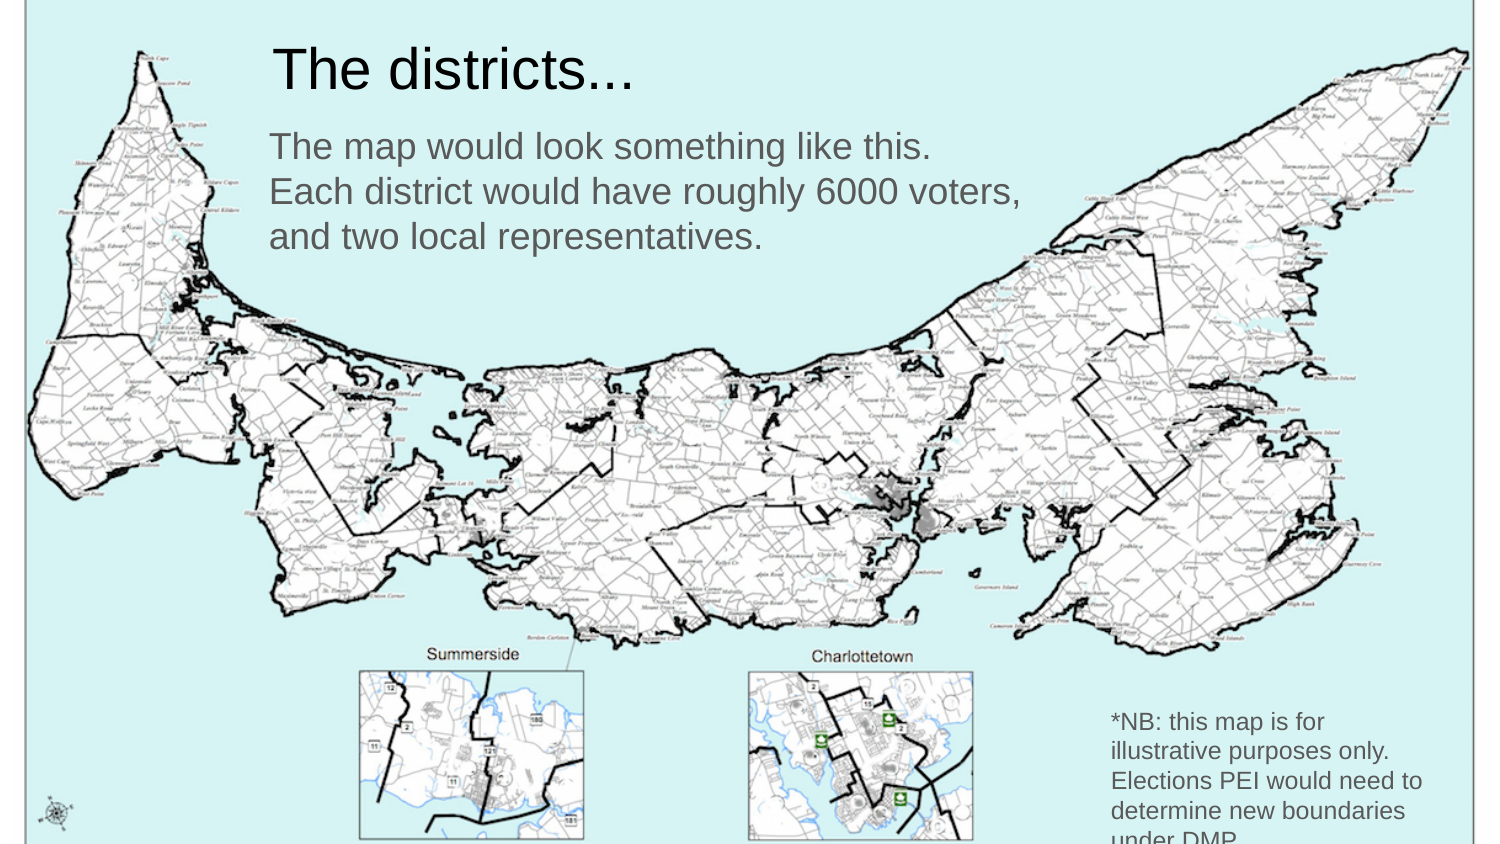

# The districts...
The map would look something like this.
Each district would have roughly 6000 voters,
and two local representatives.
*NB: this map is for illustrative purposes only. Elections PEI would need to determine new boundaries under DMP.